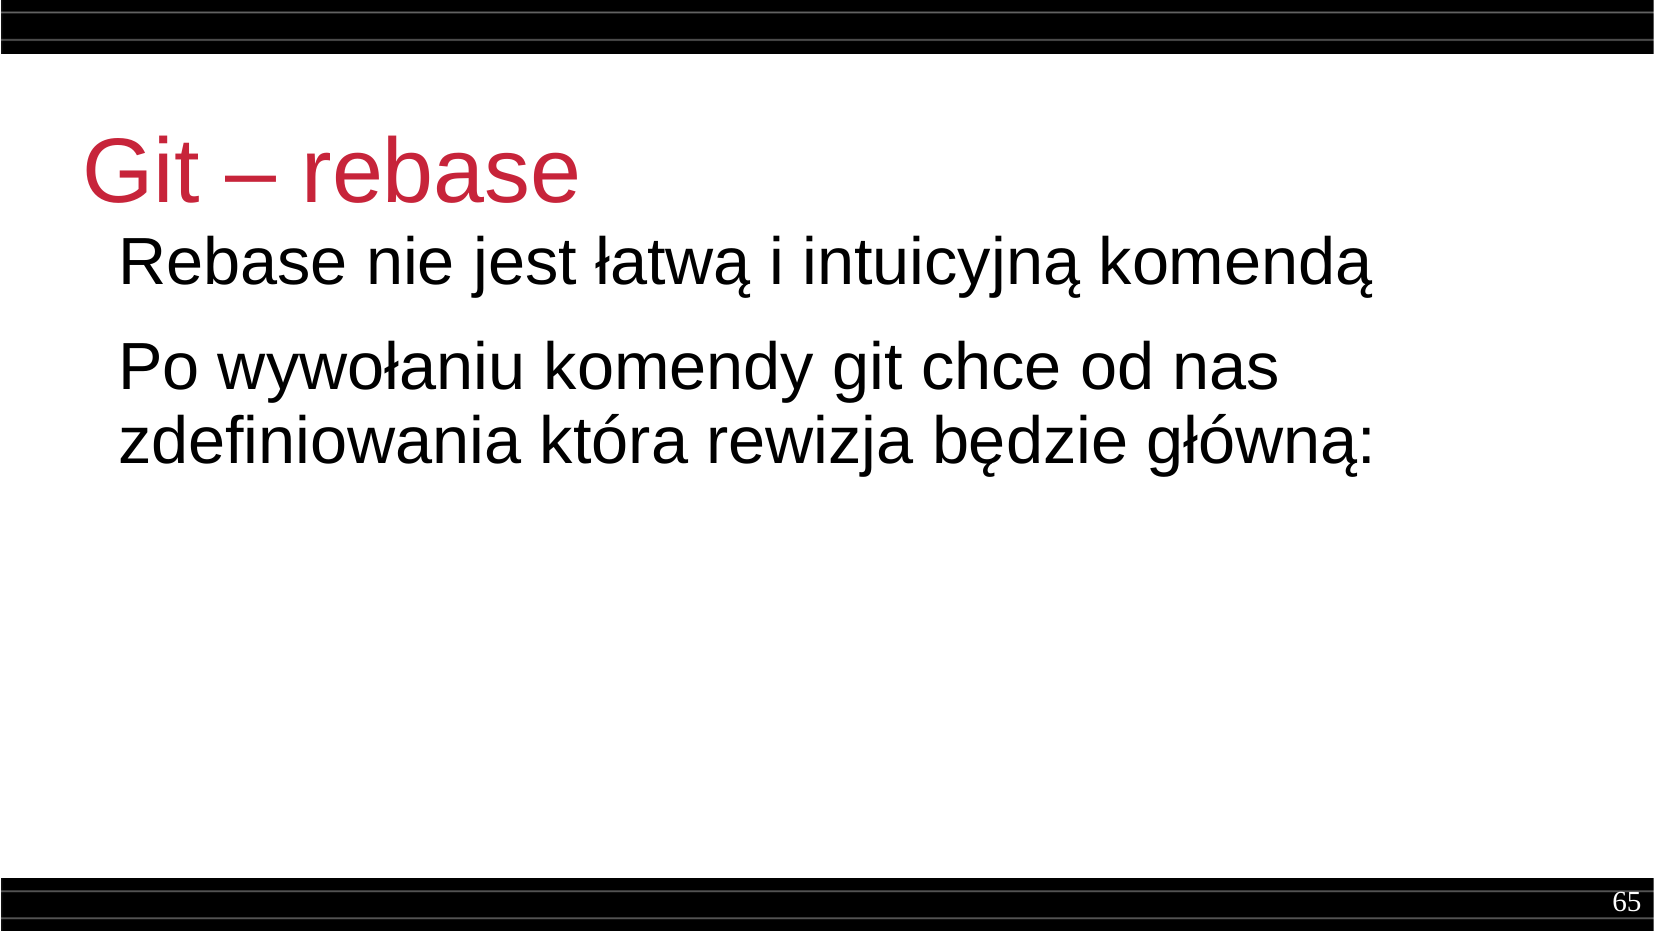

# Git – rebase
Rebase nie jest łatwą i intuicyjną komendą
Po wywołaniu komendy git chce od nas zdefiniowania która rewizja będzie główną: